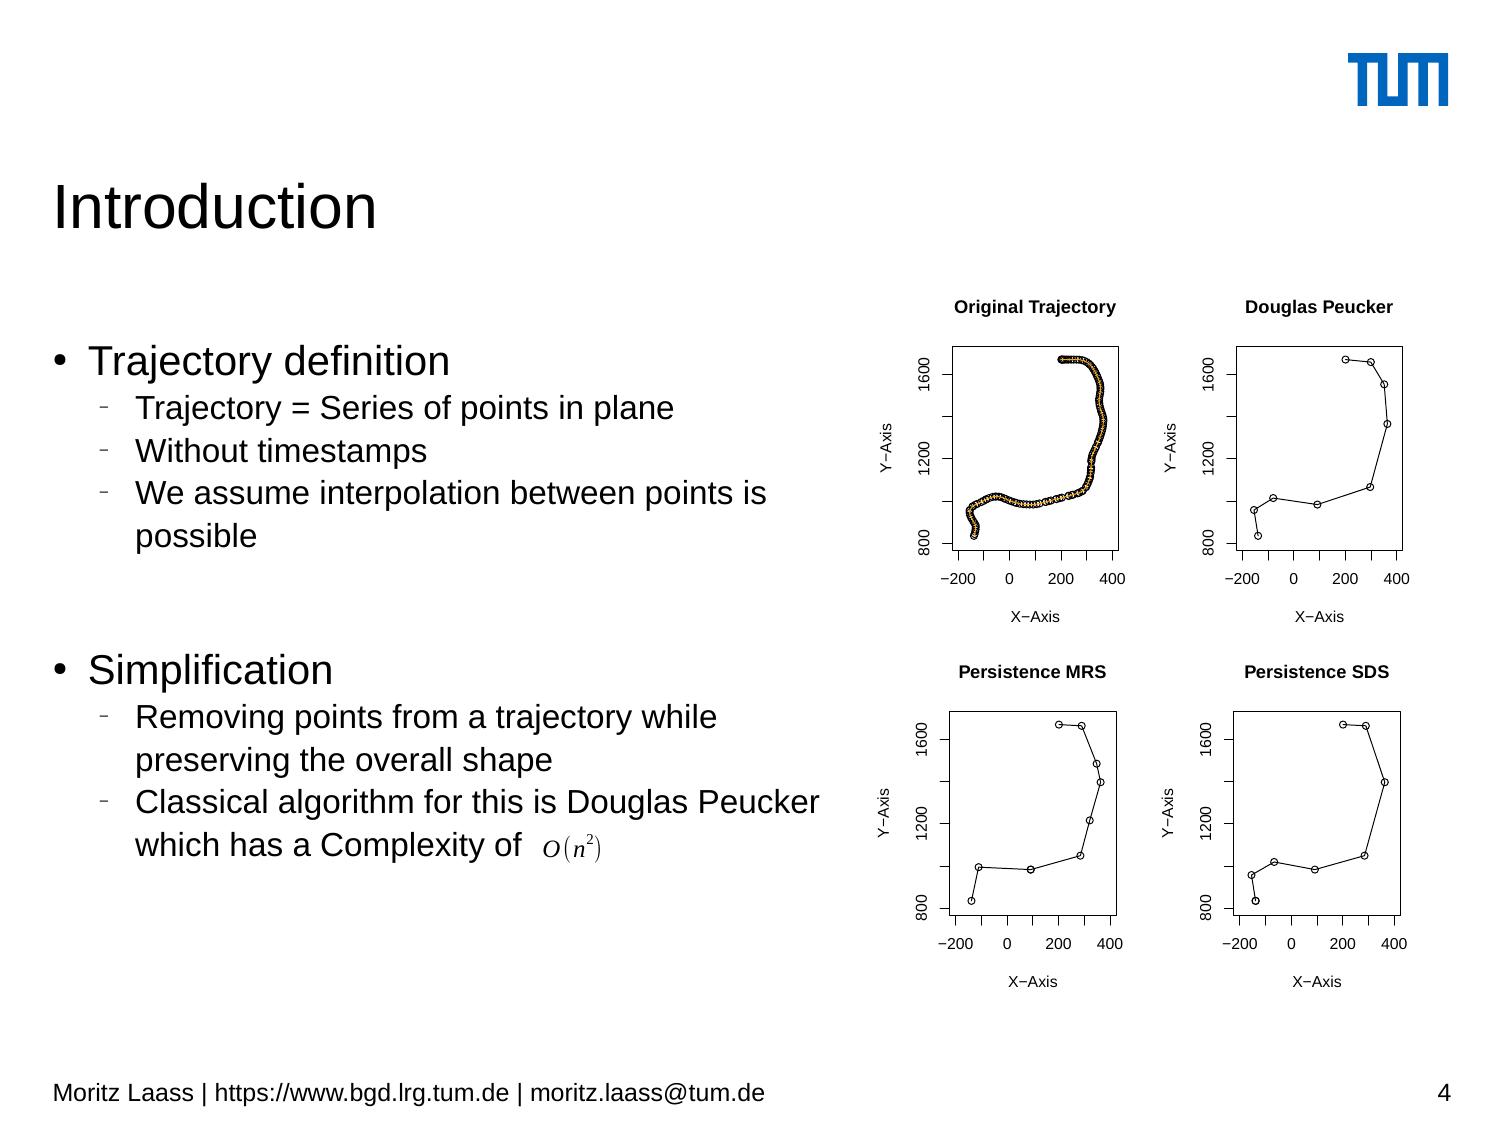

# Introduction
Trajectory definition
Trajectory = Series of points in plane
Without timestamps
We assume interpolation between points is possible
Simplification
Removing points from a trajectory while preserving the overall shape
Classical algorithm for this is Douglas Peucker which has a Complexity of
Moritz Laass | https://www.bgd.lrg.tum.de | moritz.laass@tum.de
4